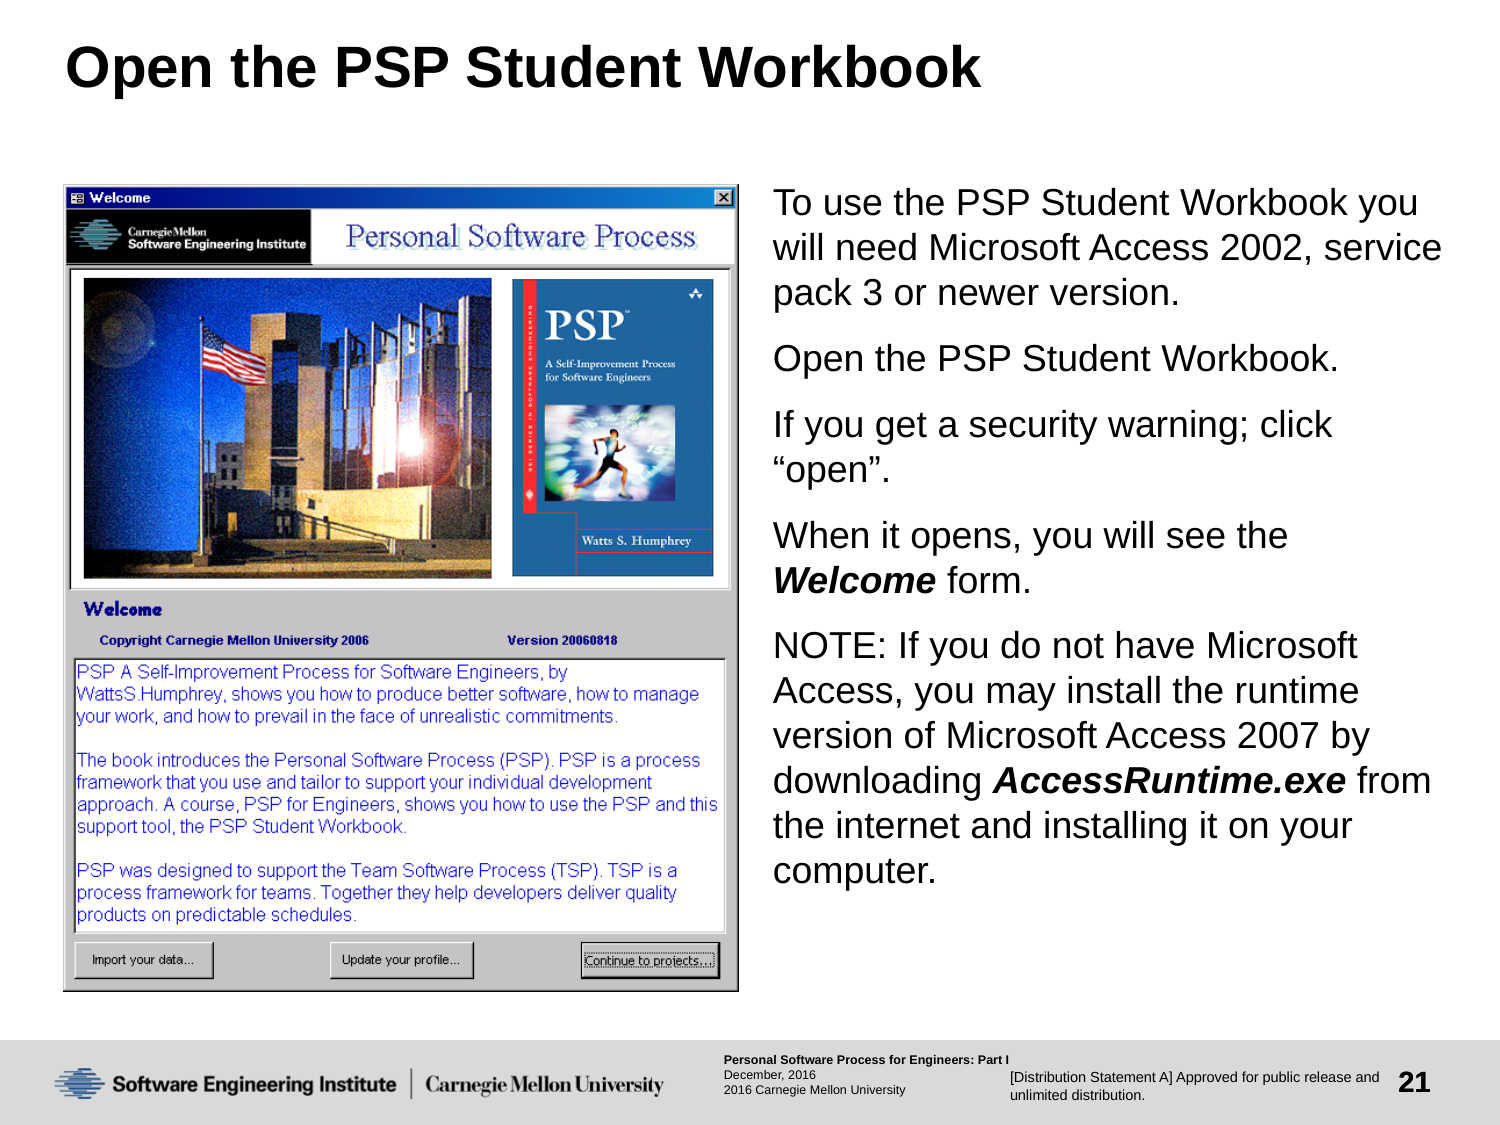

# Open the PSP Student Workbook
To use the PSP Student Workbook you will need Microsoft Access 2002, service pack 3 or newer version.
Open the PSP Student Workbook.
If you get a security warning; click “open”.
When it opens, you will see the Welcome form.
NOTE: If you do not have Microsoft Access, you may install the runtime version of Microsoft Access 2007 by downloading AccessRuntime.exe from the internet and installing it on your computer.